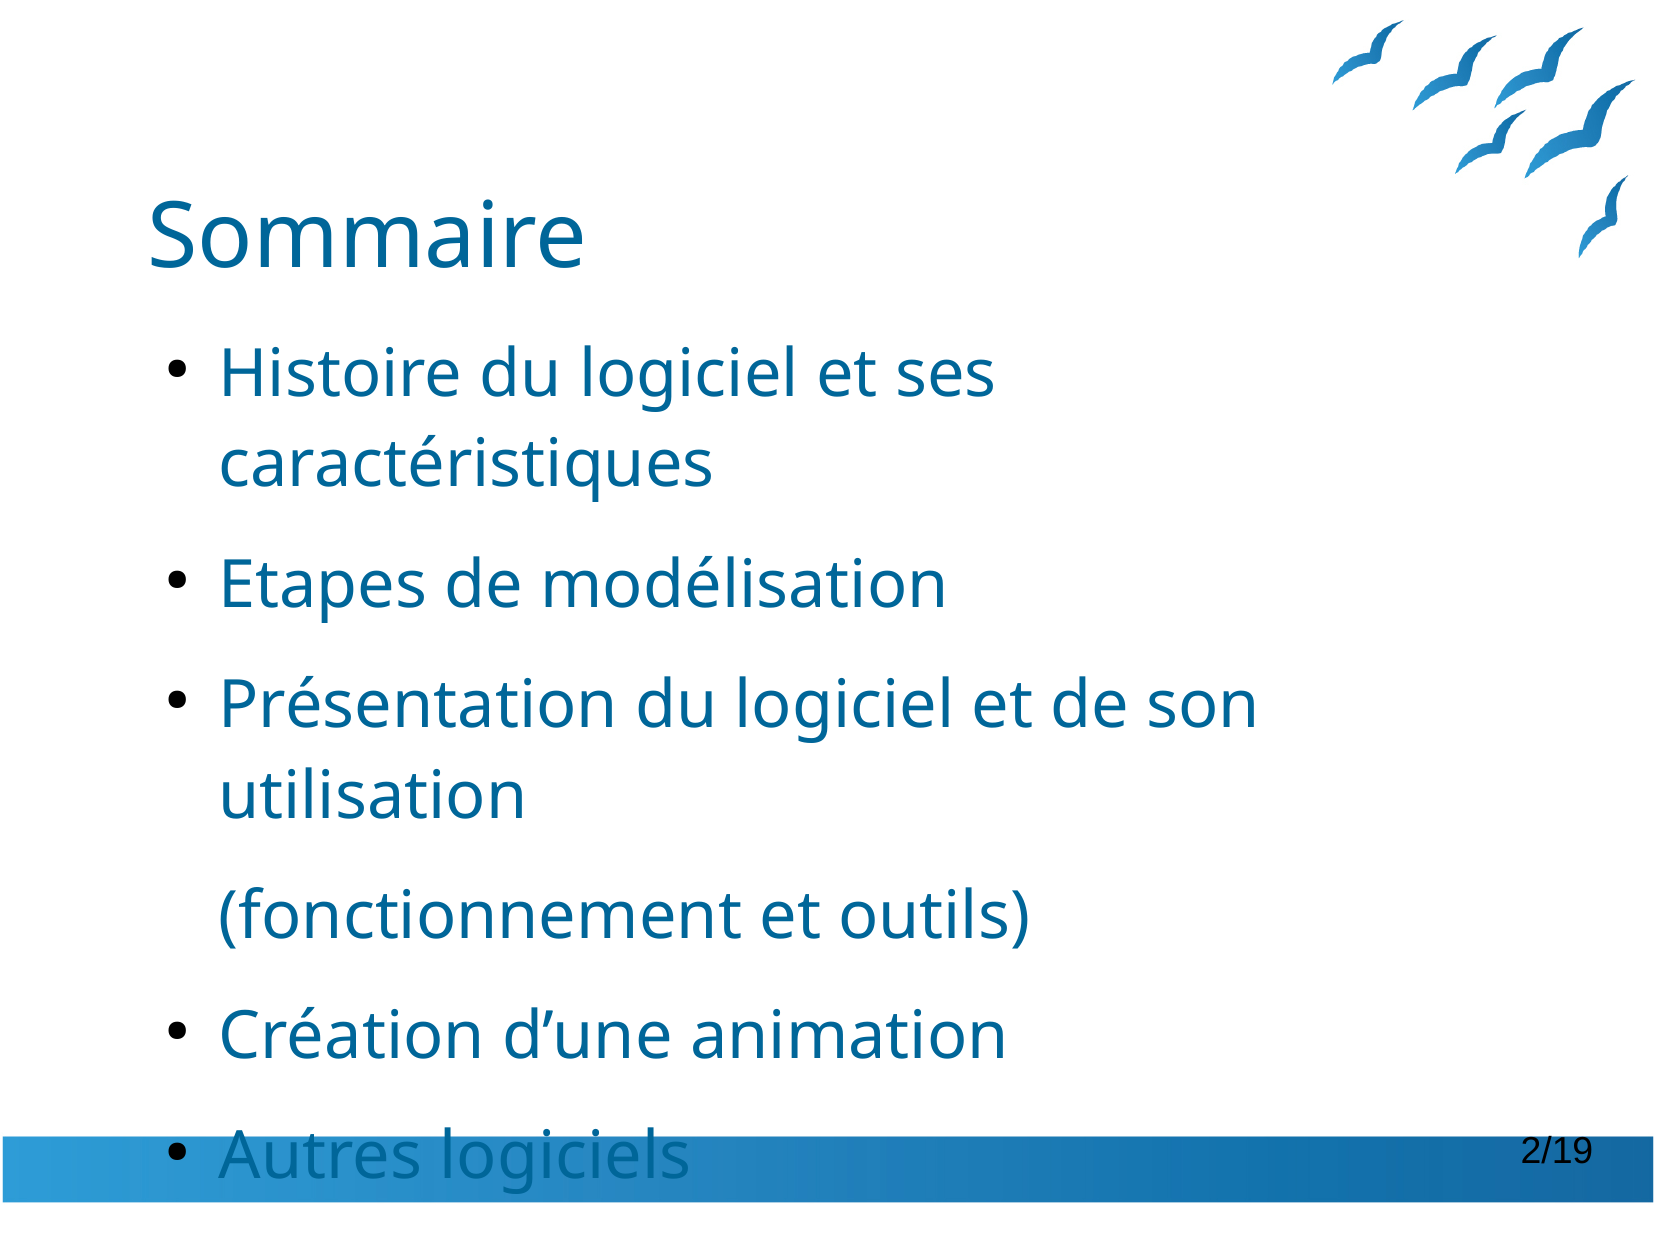

# Sommaire
Histoire du logiciel et ses caractéristiques
Etapes de modélisation
Présentation du logiciel et de son utilisation
(fonctionnement et outils)
Création d’une animation
Autres logiciels